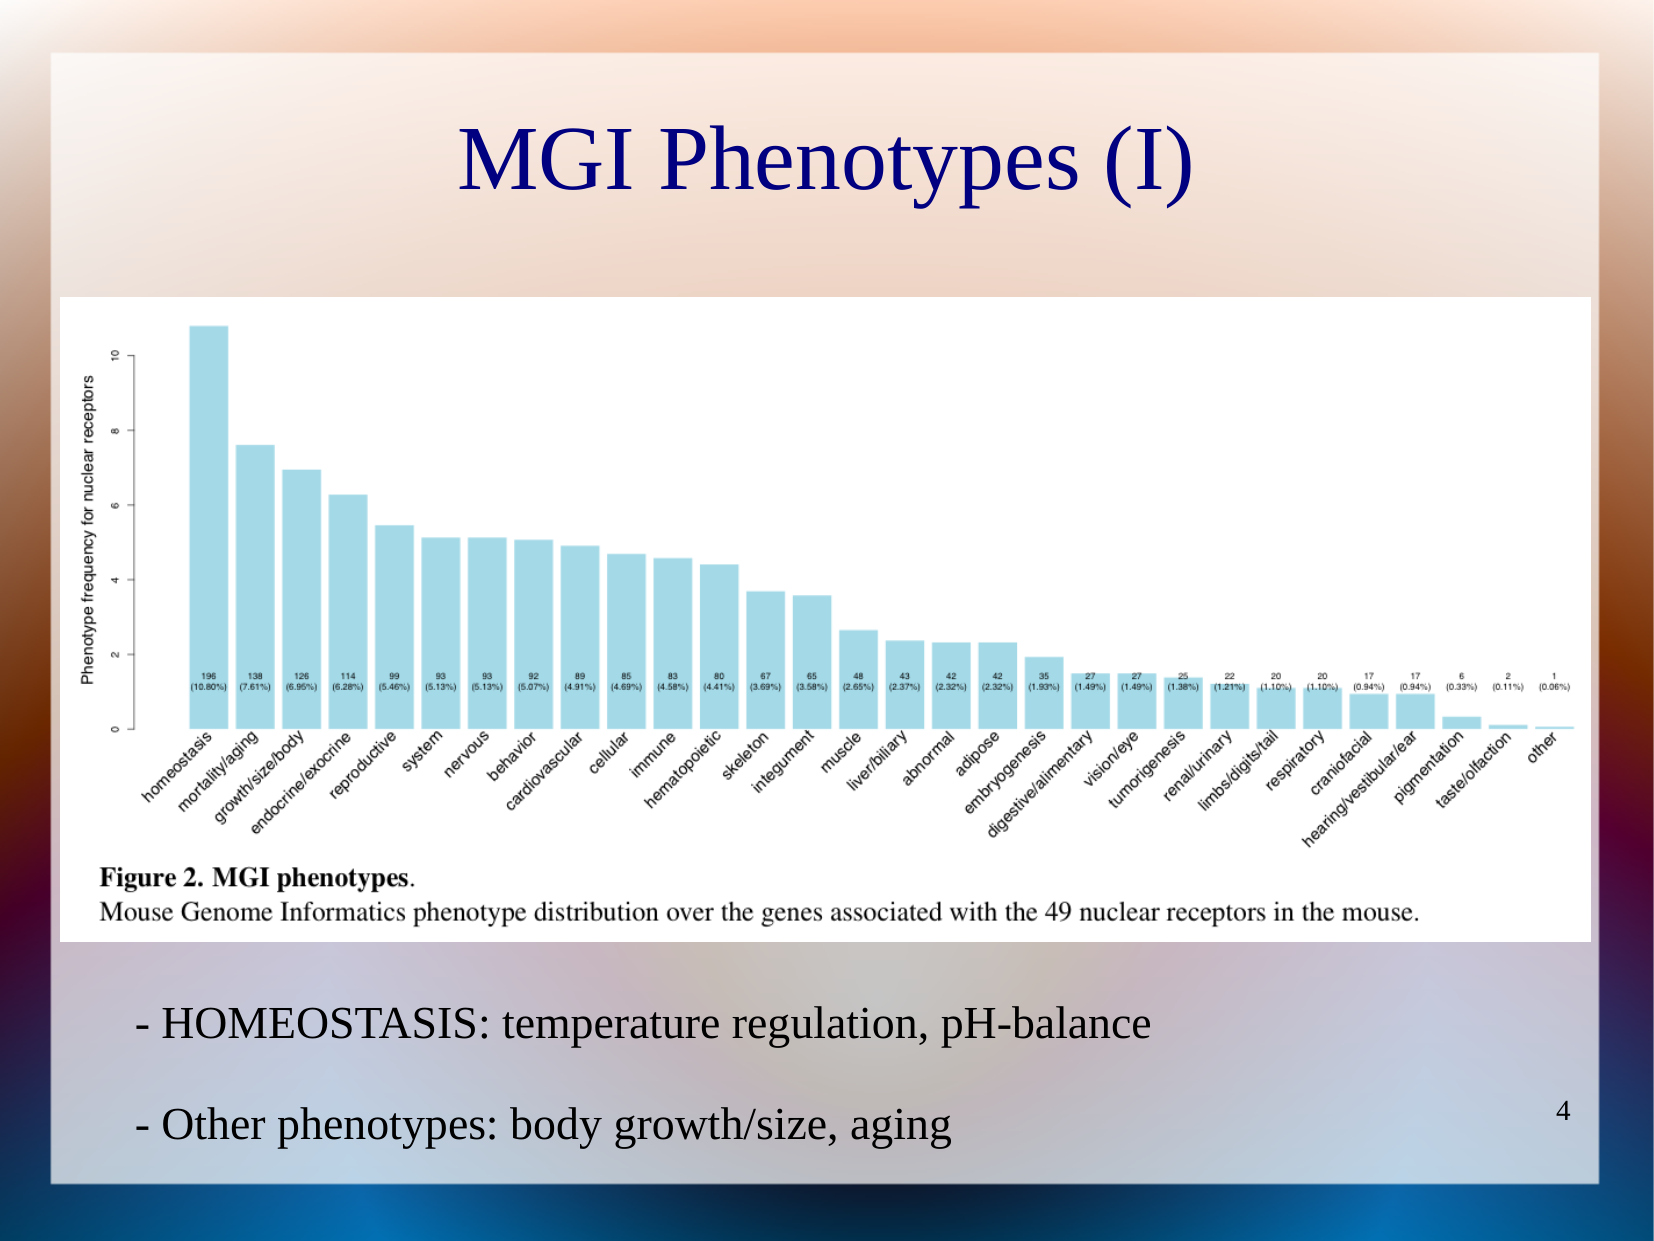

# MGI Phenotypes (I)
- HOMEOSTASIS: temperature regulation, pH-balance
- Other phenotypes: body growth/size, aging
4